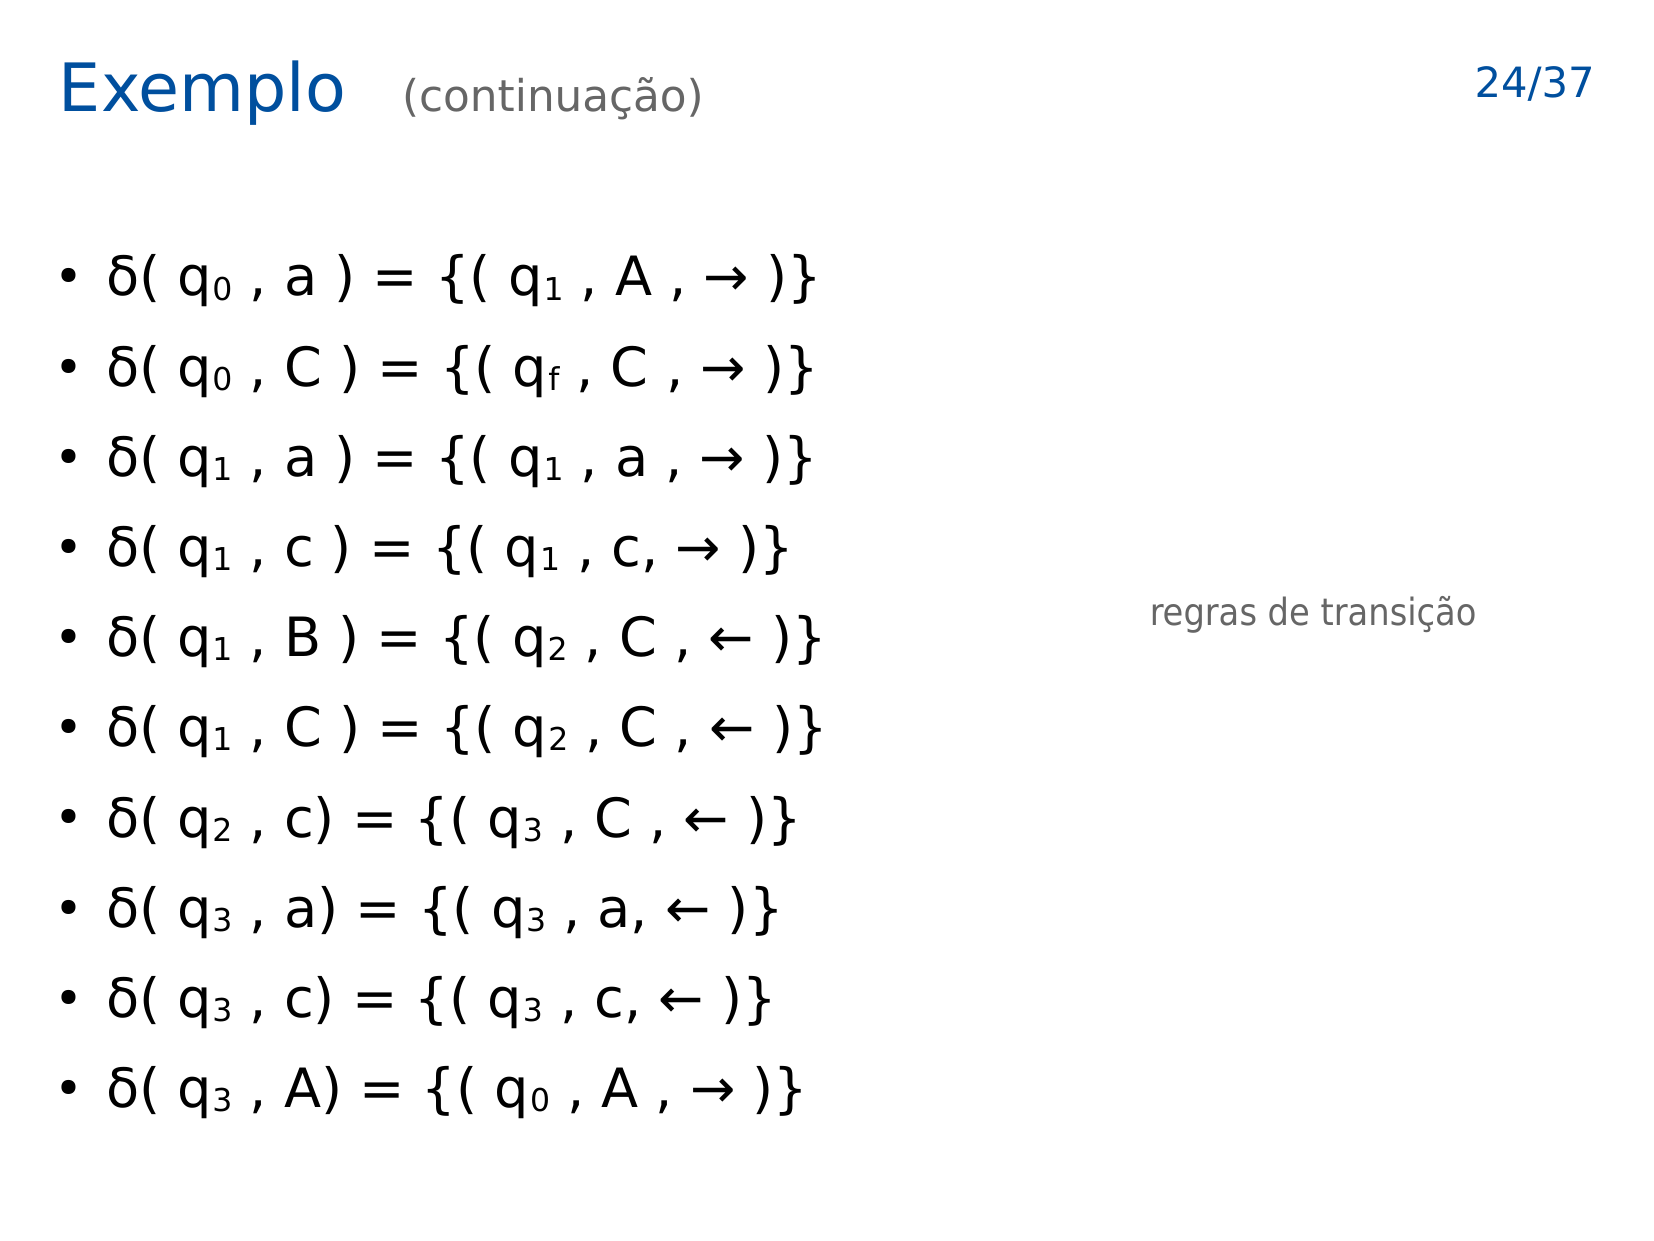

# Exemplo (continuação)
24
δ( q0 , a ) = {( q1 , A , → )}
δ( q0 , C ) = {( qf , C , → )}
δ( q1 , a ) = {( q1 , a , → )}
δ( q1 , c ) = {( q1 , c, → )}
δ( q1 , B ) = {( q2 , C , ← )}
δ( q1 , C ) = {( q2 , C , ← )}
δ( q2 , c) = {( q3 , C , ← )}
δ( q3 , a) = {( q3 , a, ← )}
δ( q3 , c) = {( q3 , c, ← )}
δ( q3 , A) = {( q0 , A , → )}
regras de transição